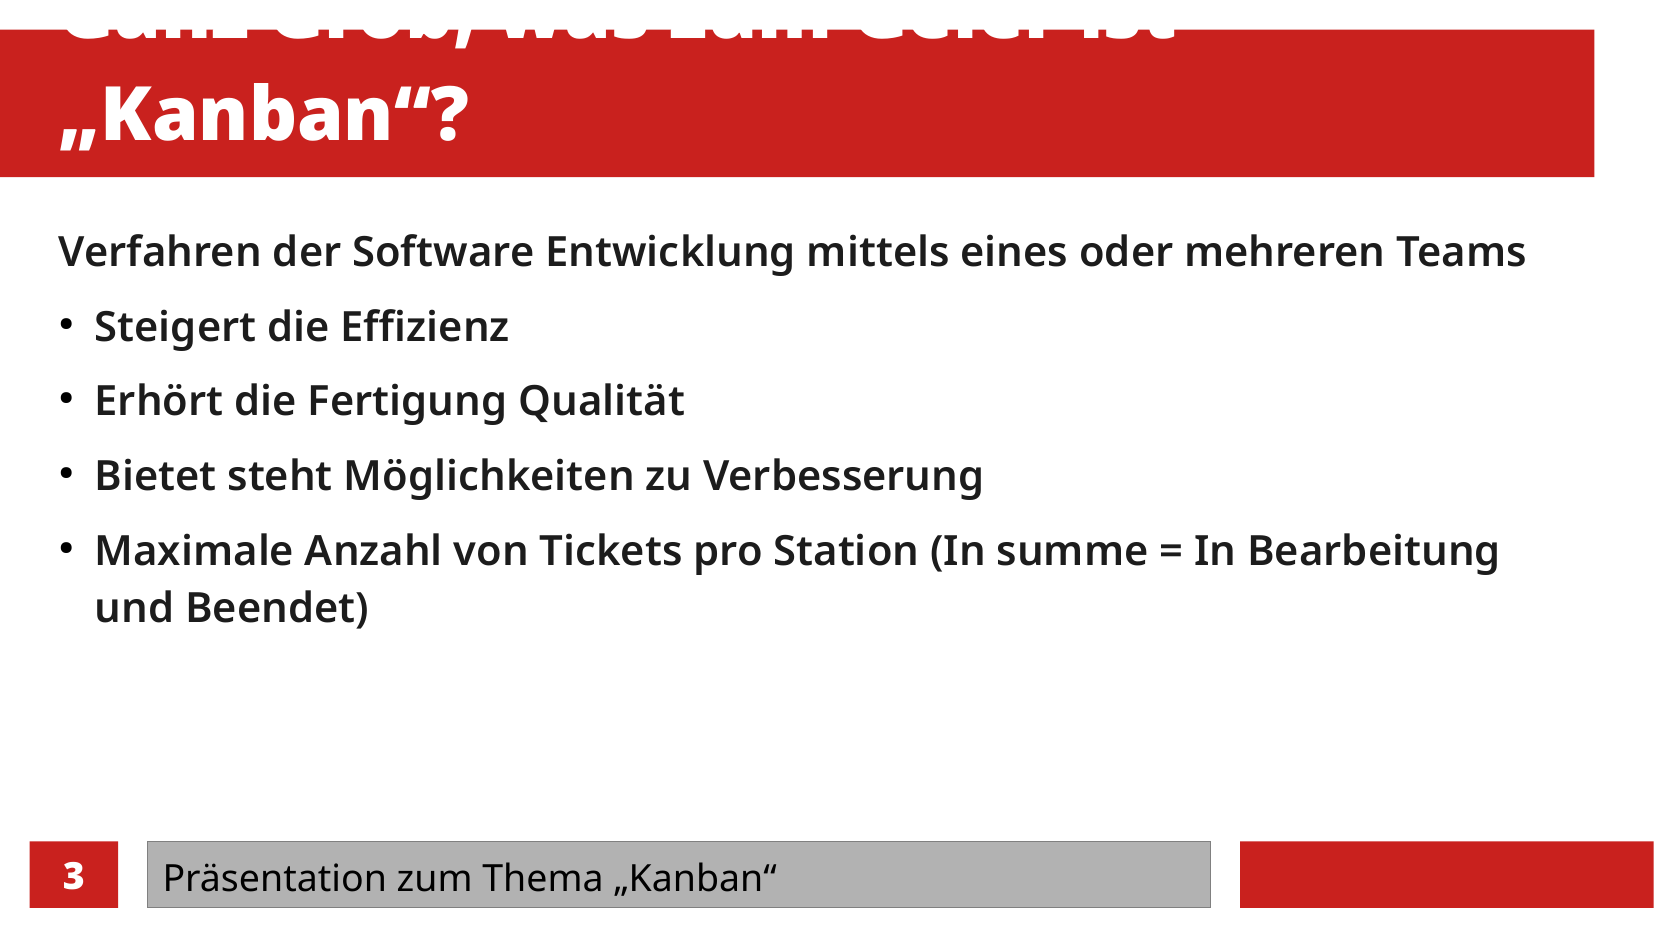

# Ganz Grob, was zum Geier ist „Kanban“?
Verfahren der Software Entwicklung mittels eines oder mehreren Teams
Steigert die Effizienz
Erhört die Fertigung Qualität
Bietet steht Möglichkeiten zu Verbesserung
Maximale Anzahl von Tickets pro Station (In summe = In Bearbeitung und Beendet)
3
Präsentation zum Thema „Kanban“